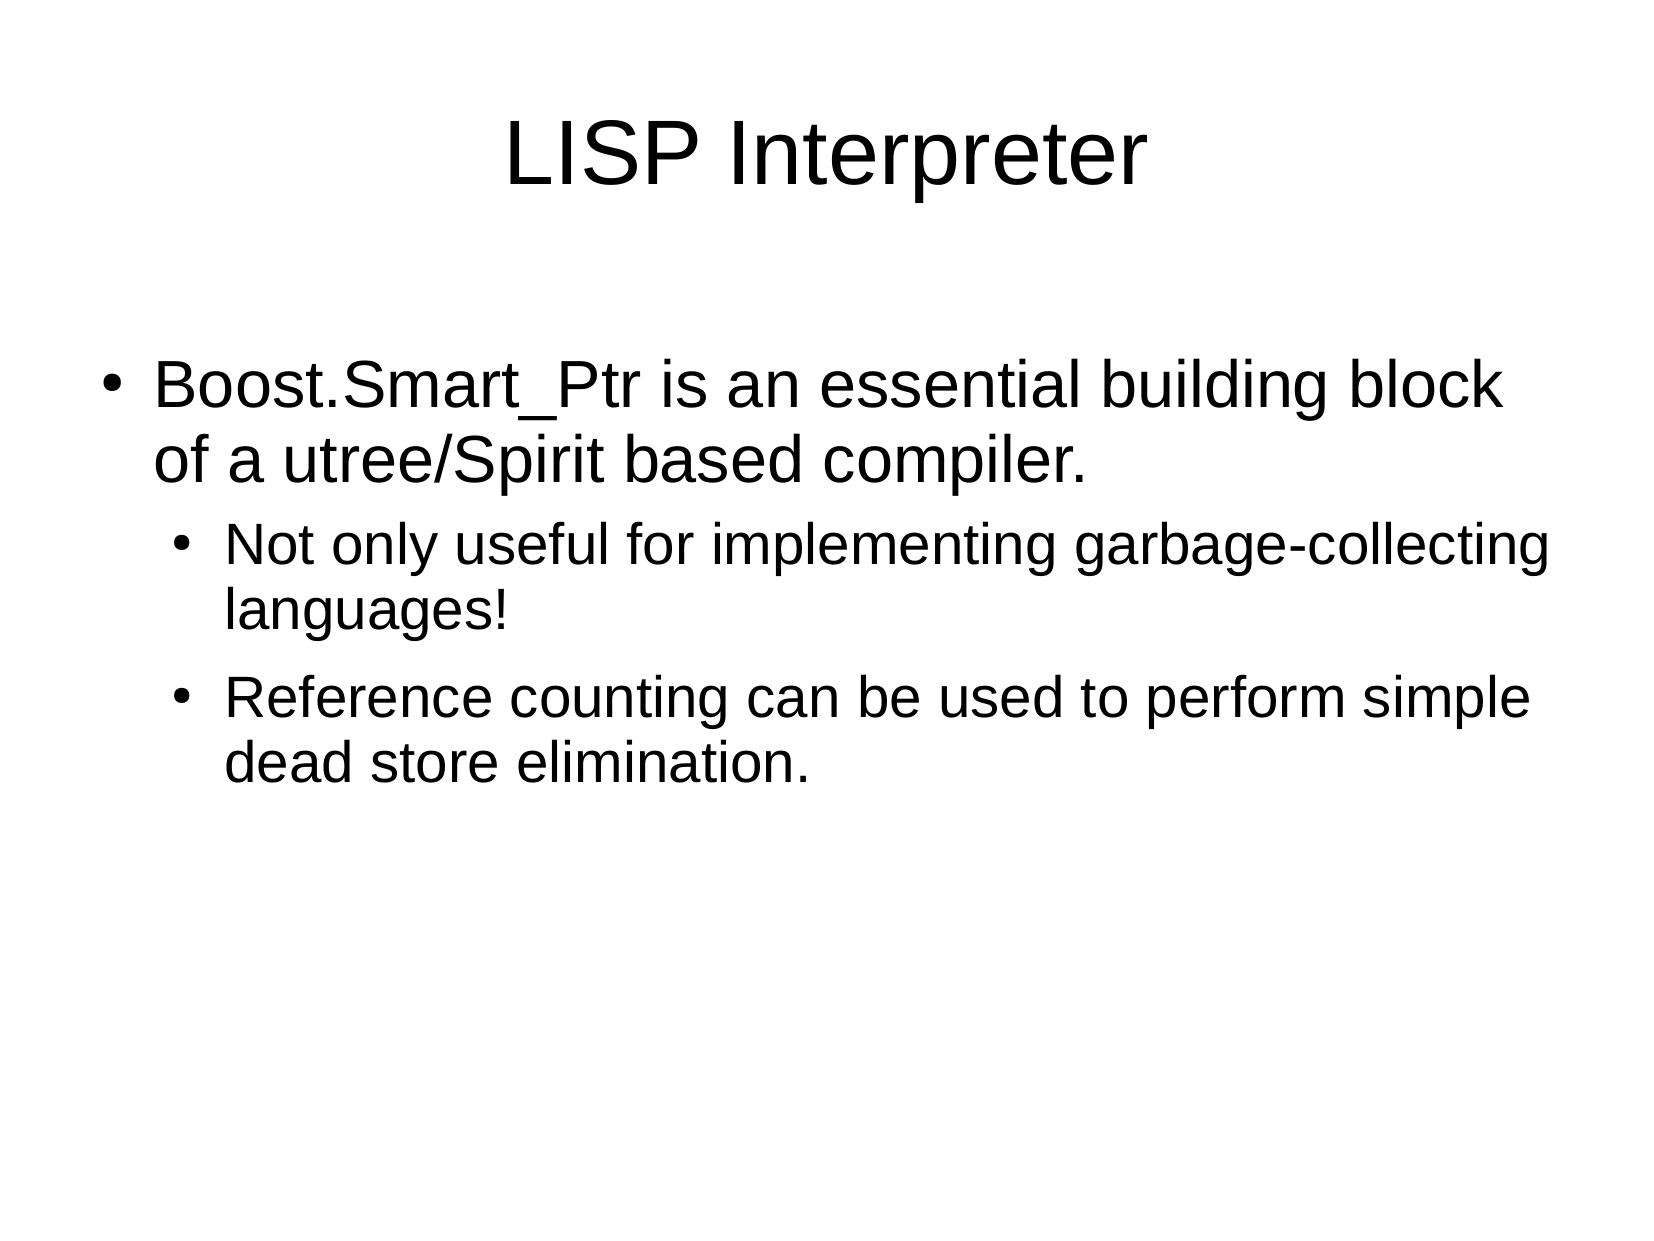

# LISP Interpreter
Boost.Smart_Ptr is an essential building block of a utree/Spirit based compiler.
Not only useful for implementing garbage-collecting languages!
Reference counting can be used to perform simple dead store elimination.